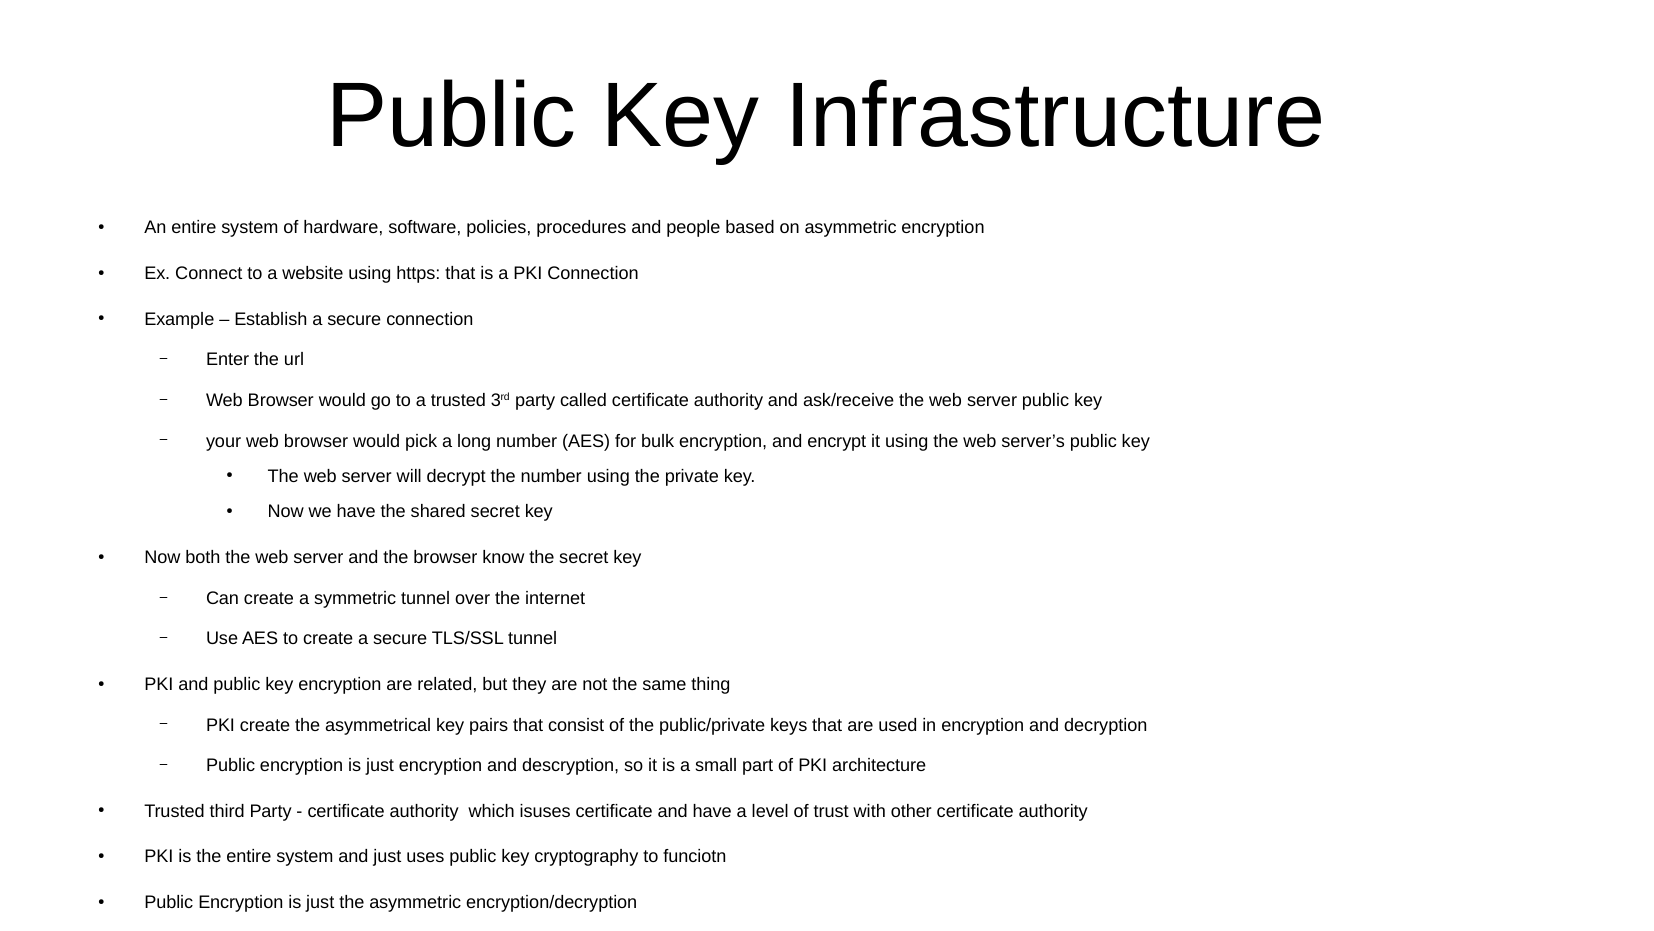

# Public Key Infrastructure
An entire system of hardware, software, policies, procedures and people based on asymmetric encryption
Ex. Connect to a website using https: that is a PKI Connection
Example – Establish a secure connection
Enter the url
Web Browser would go to a trusted 3rd party called certificate authority and ask/receive the web server public key
your web browser would pick a long number (AES) for bulk encryption, and encrypt it using the web server’s public key
The web server will decrypt the number using the private key.
Now we have the shared secret key
Now both the web server and the browser know the secret key
Can create a symmetric tunnel over the internet
Use AES to create a secure TLS/SSL tunnel
PKI and public key encryption are related, but they are not the same thing
PKI create the asymmetrical key pairs that consist of the public/private keys that are used in encryption and decryption
Public encryption is just encryption and descryption, so it is a small part of PKI architecture
Trusted third Party - certificate authority which isuses certificate and have a level of trust with other certificate authority
PKI is the entire system and just uses public key cryptography to funciotn
Public Encryption is just the asymmetric encryption/decryption